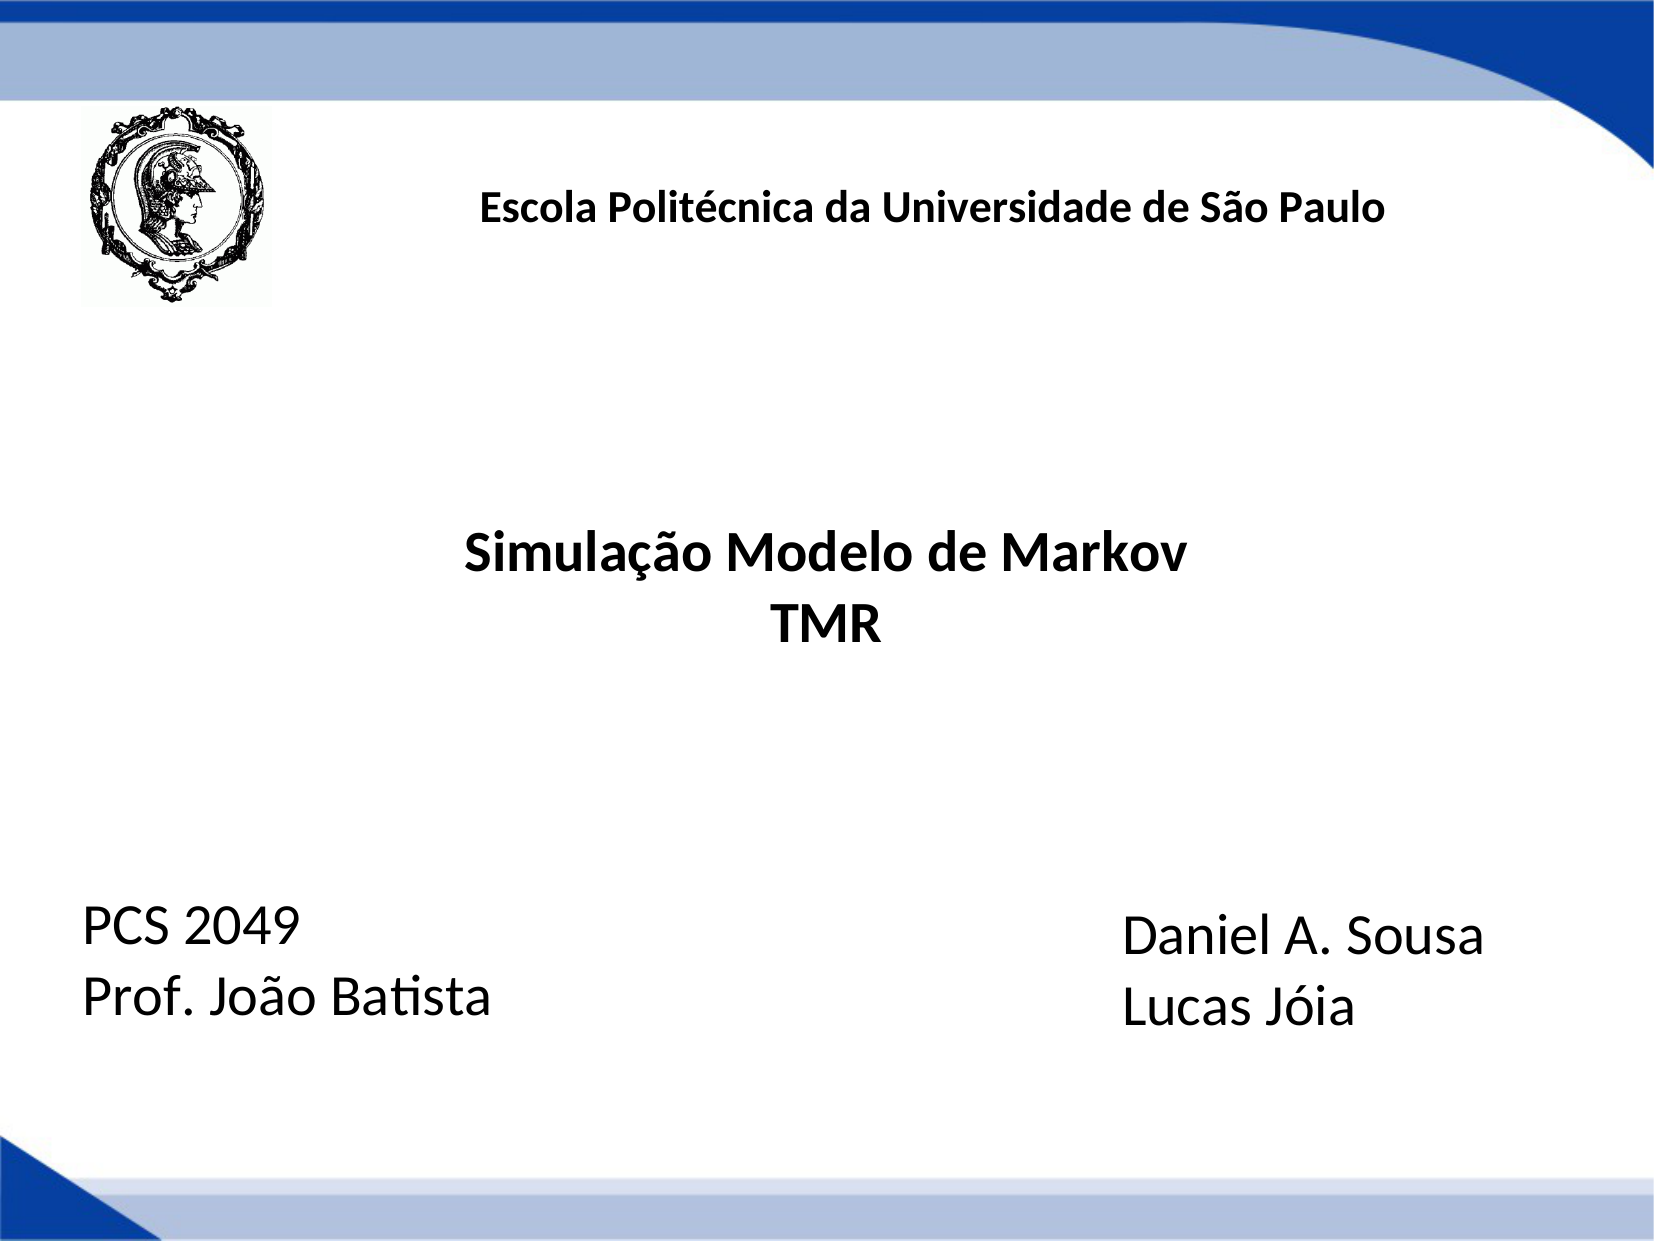

# Escola Politécnica da Universidade de São Paulo
Simulação Modelo de Markov
TMR
PCS 2049
Prof. João Batista
Daniel A. Sousa
Lucas Jóia